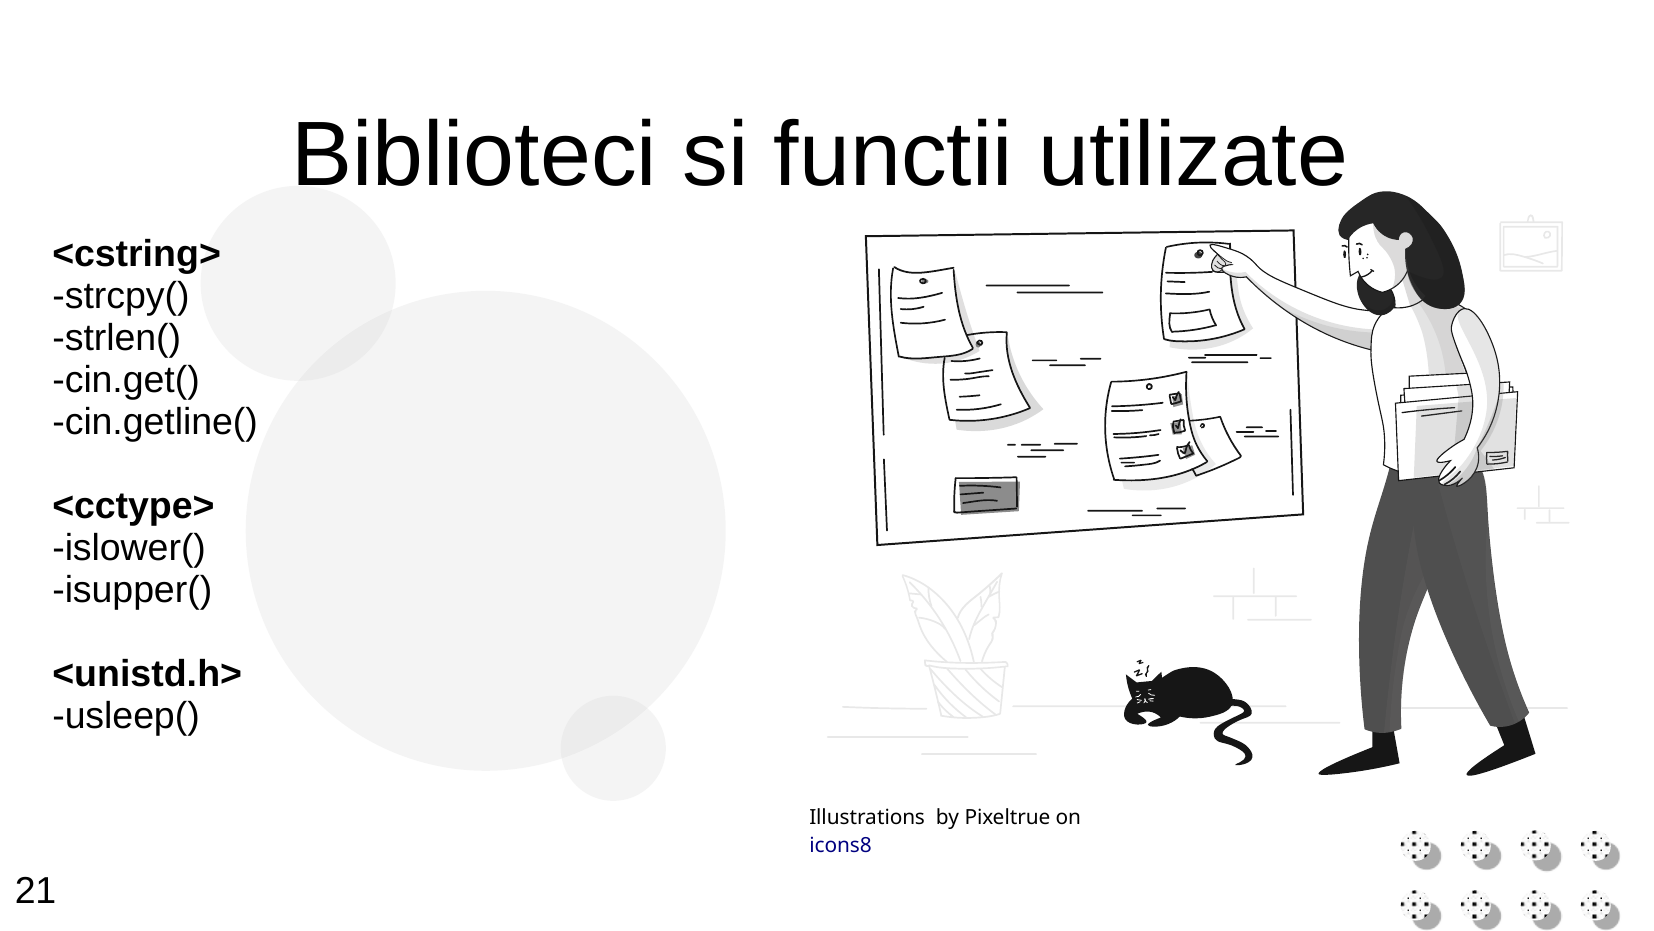

# Biblioteci si functii utilizate
<cstring>
-strcpy()
-strlen()
-cin.get()
-cin.getline()
<cctype>
-islower()
-isupper()
<unistd.h>
-usleep()